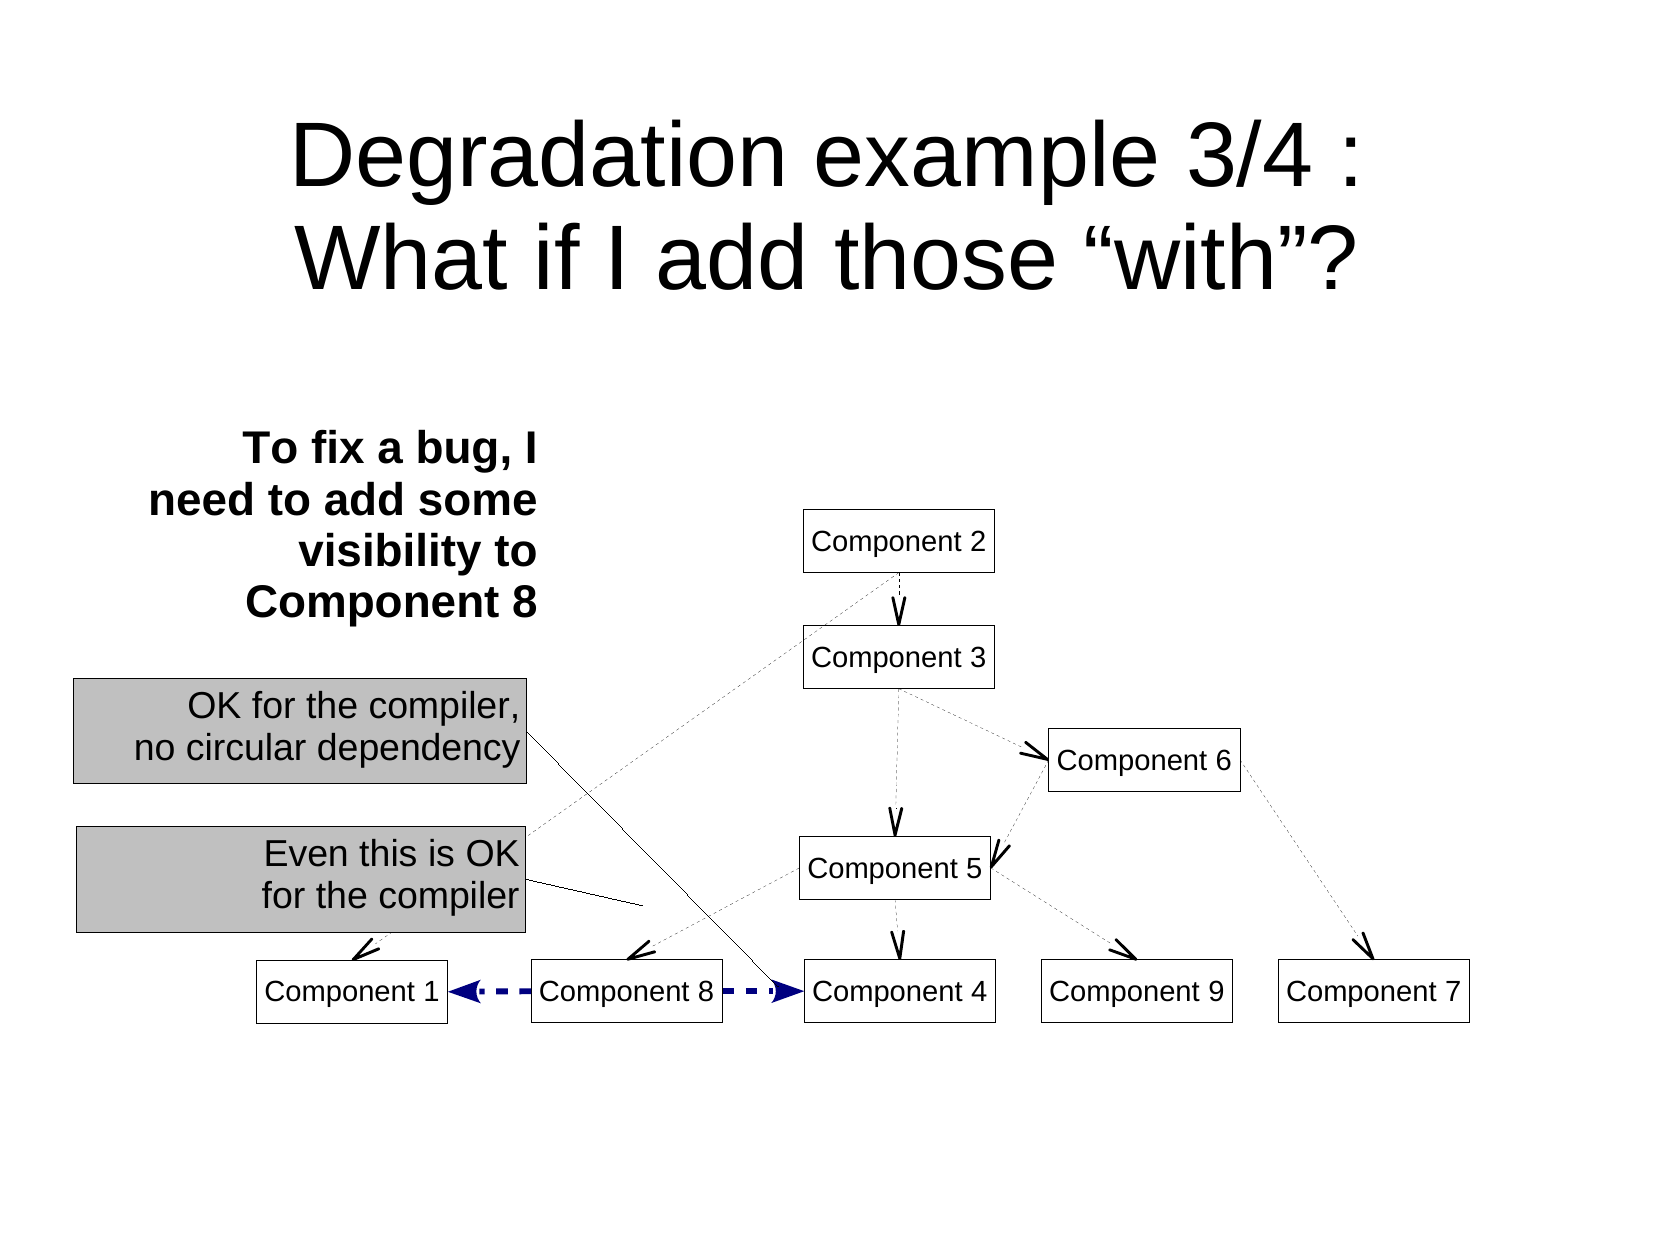

# Degradation example 3/4 : What if I add those “with”?
To fix a bug, I need to add some visibility to Component 8
Component 2
Component 3
Component 6
Component 5
Component 8
Component 4
Component 9
Component 7
Component 1